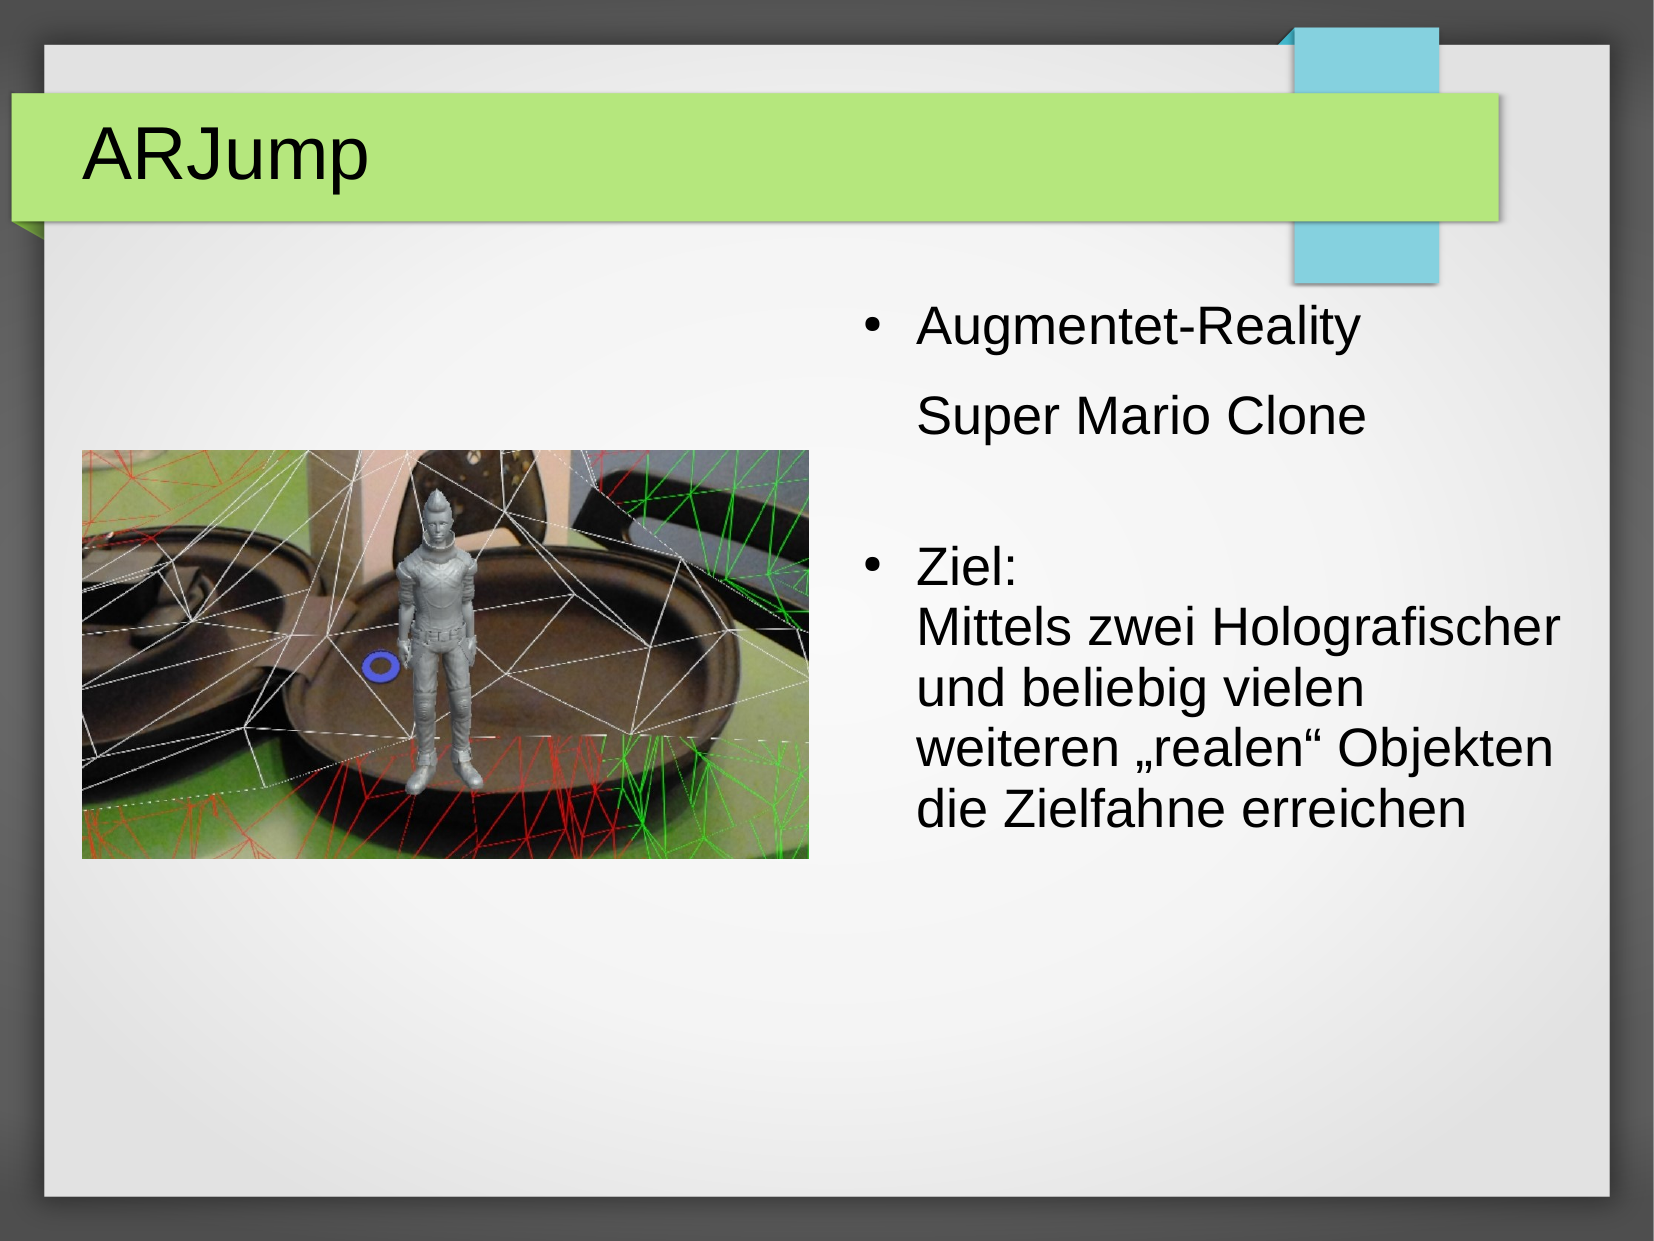

# ARJump
Augmentet-Reality
Super Mario Clone
Ziel:
Mittels zwei Holografischer und beliebig vielen weiteren „realen“ Objekten die Zielfahne erreichen